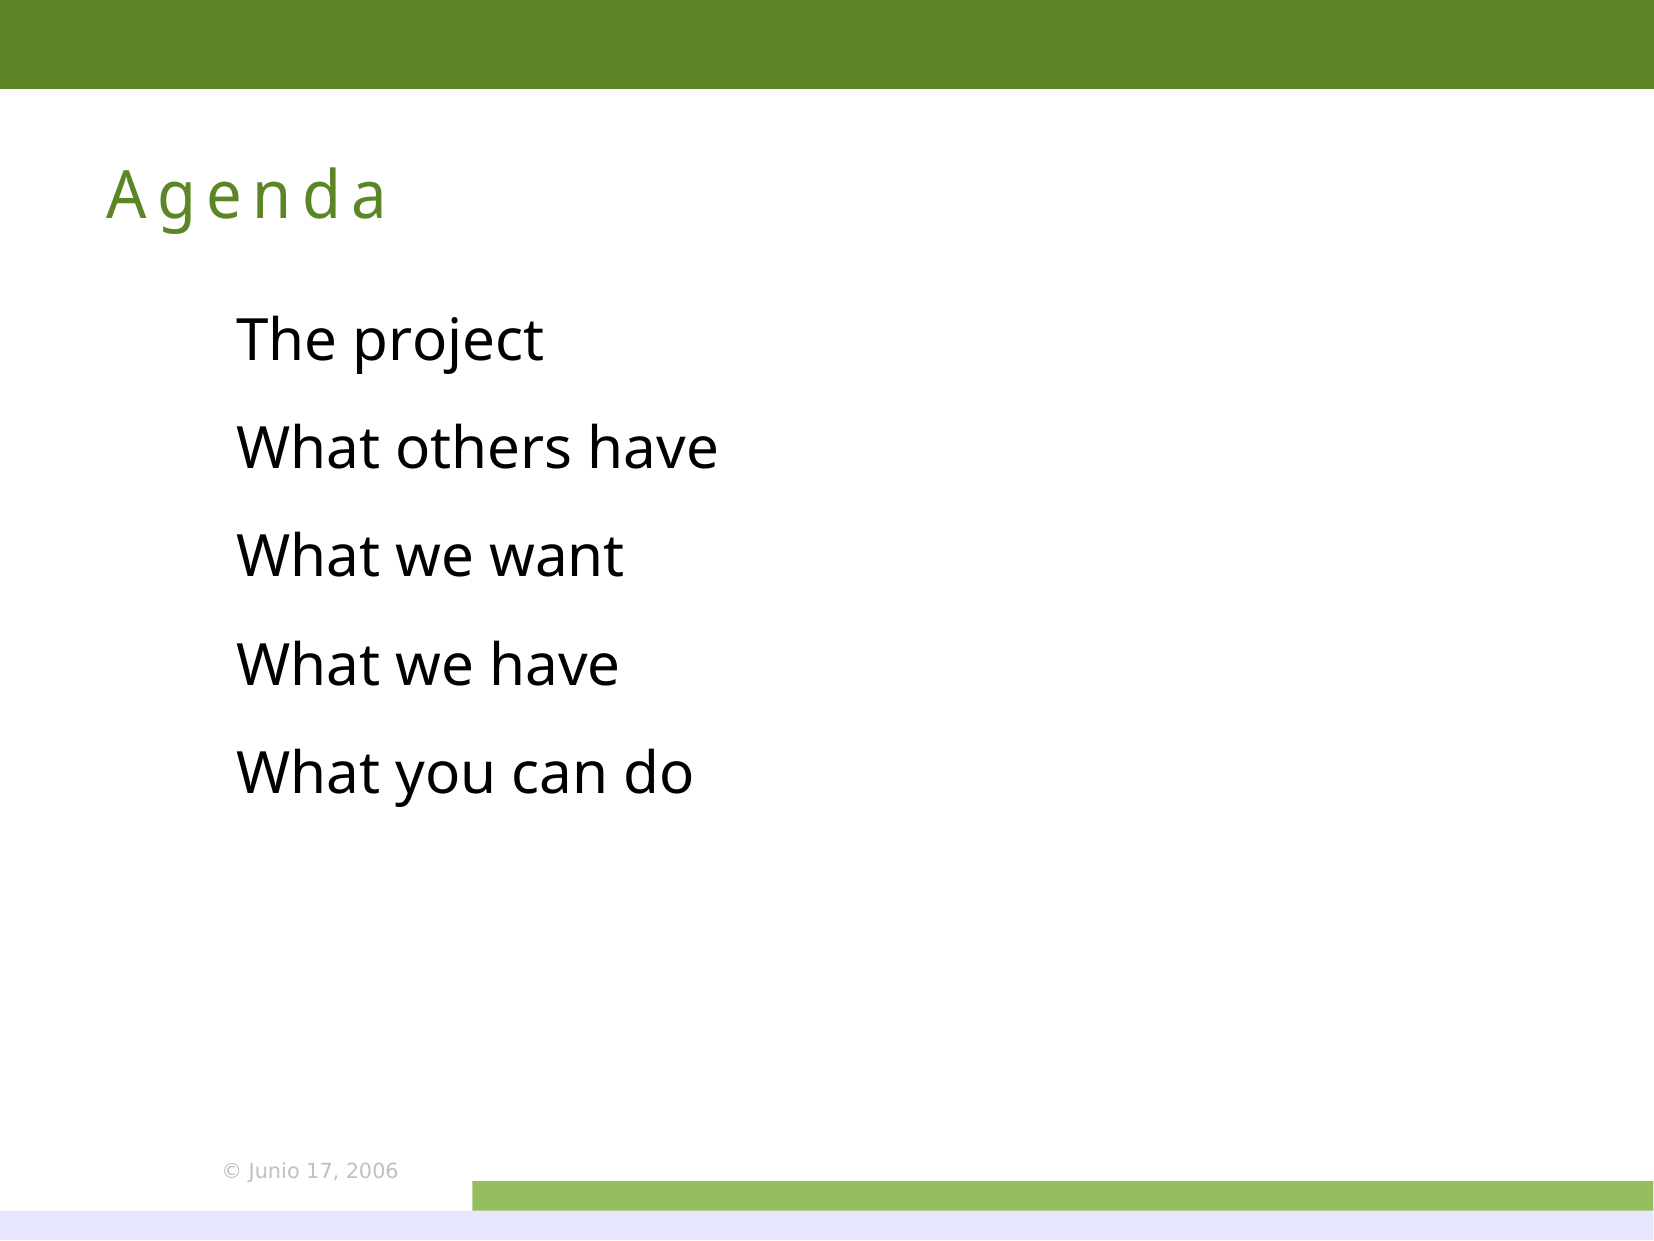

# Agenda
The project
What others have
What we want
What we have
What you can do
© Junio 17, 2006